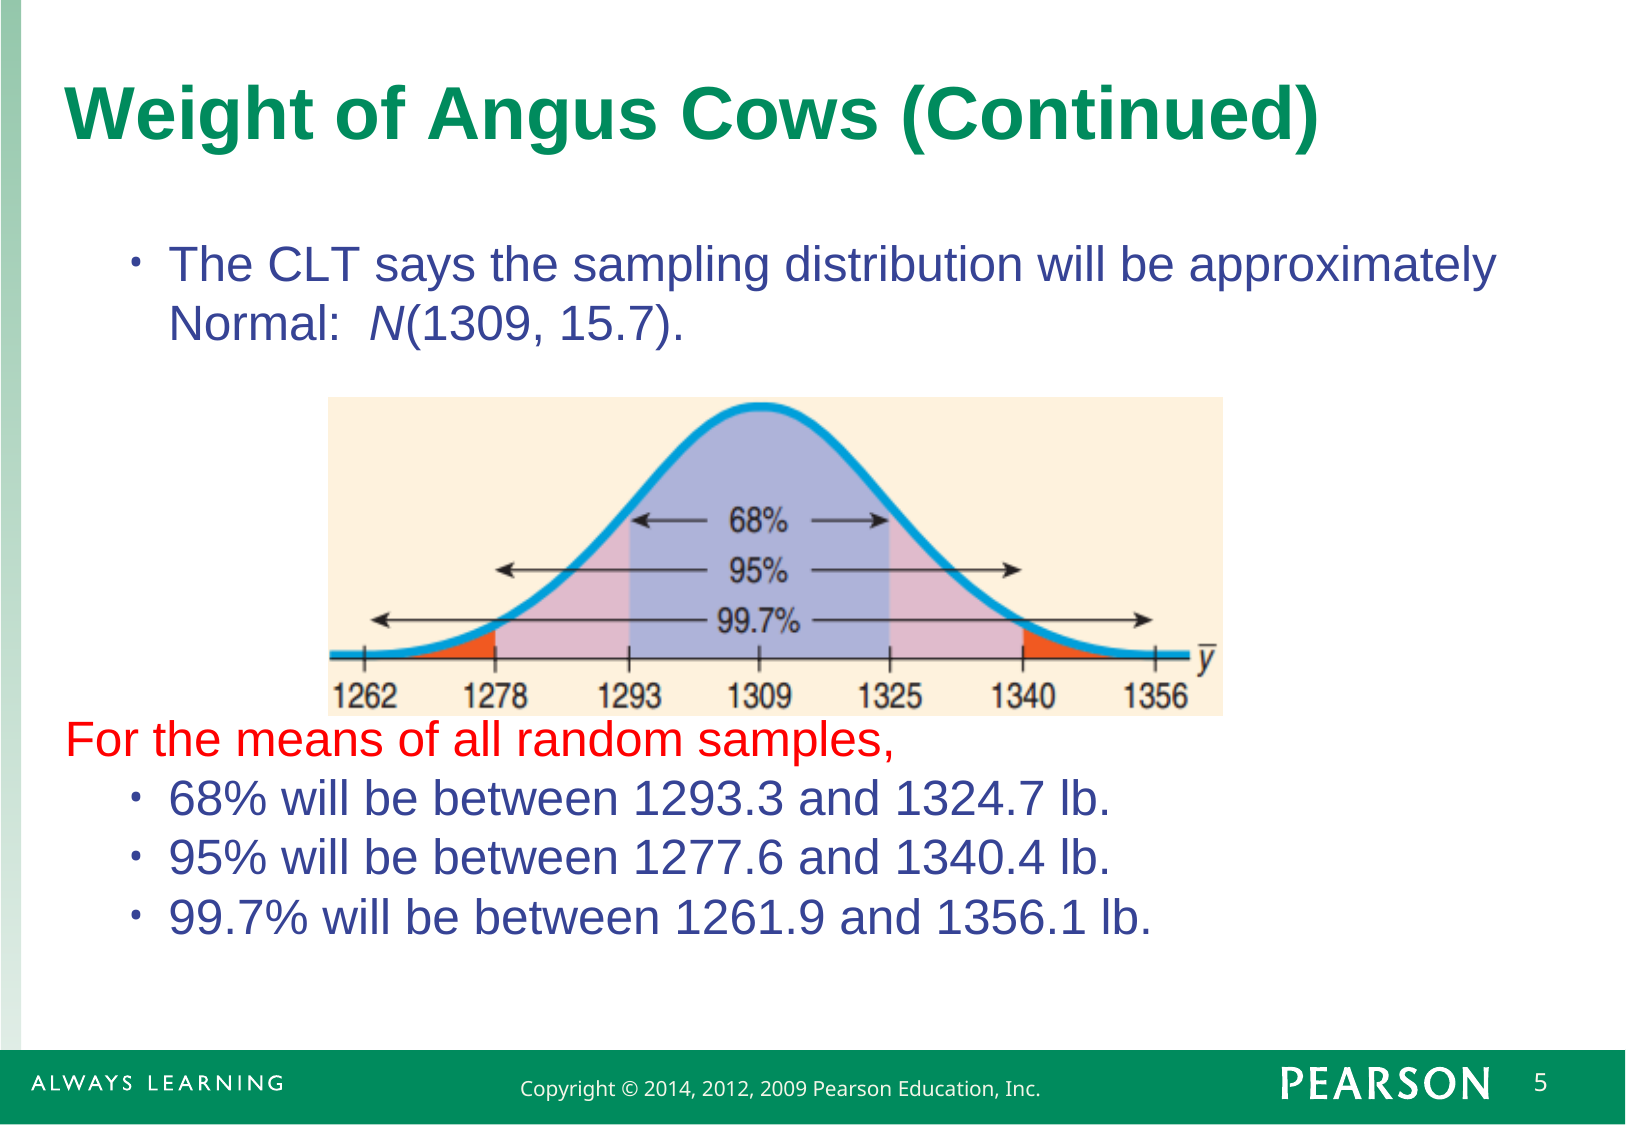

# Weight of Angus Cows (Continued)
The CLT says the sampling distribution will be approximately Normal: N(1309, 15.7).
For the means of all random samples,
68% will be between 1293.3 and 1324.7 lb.
95% will be between 1277.6 and 1340.4 lb.
99.7% will be between 1261.9 and 1356.1 lb.